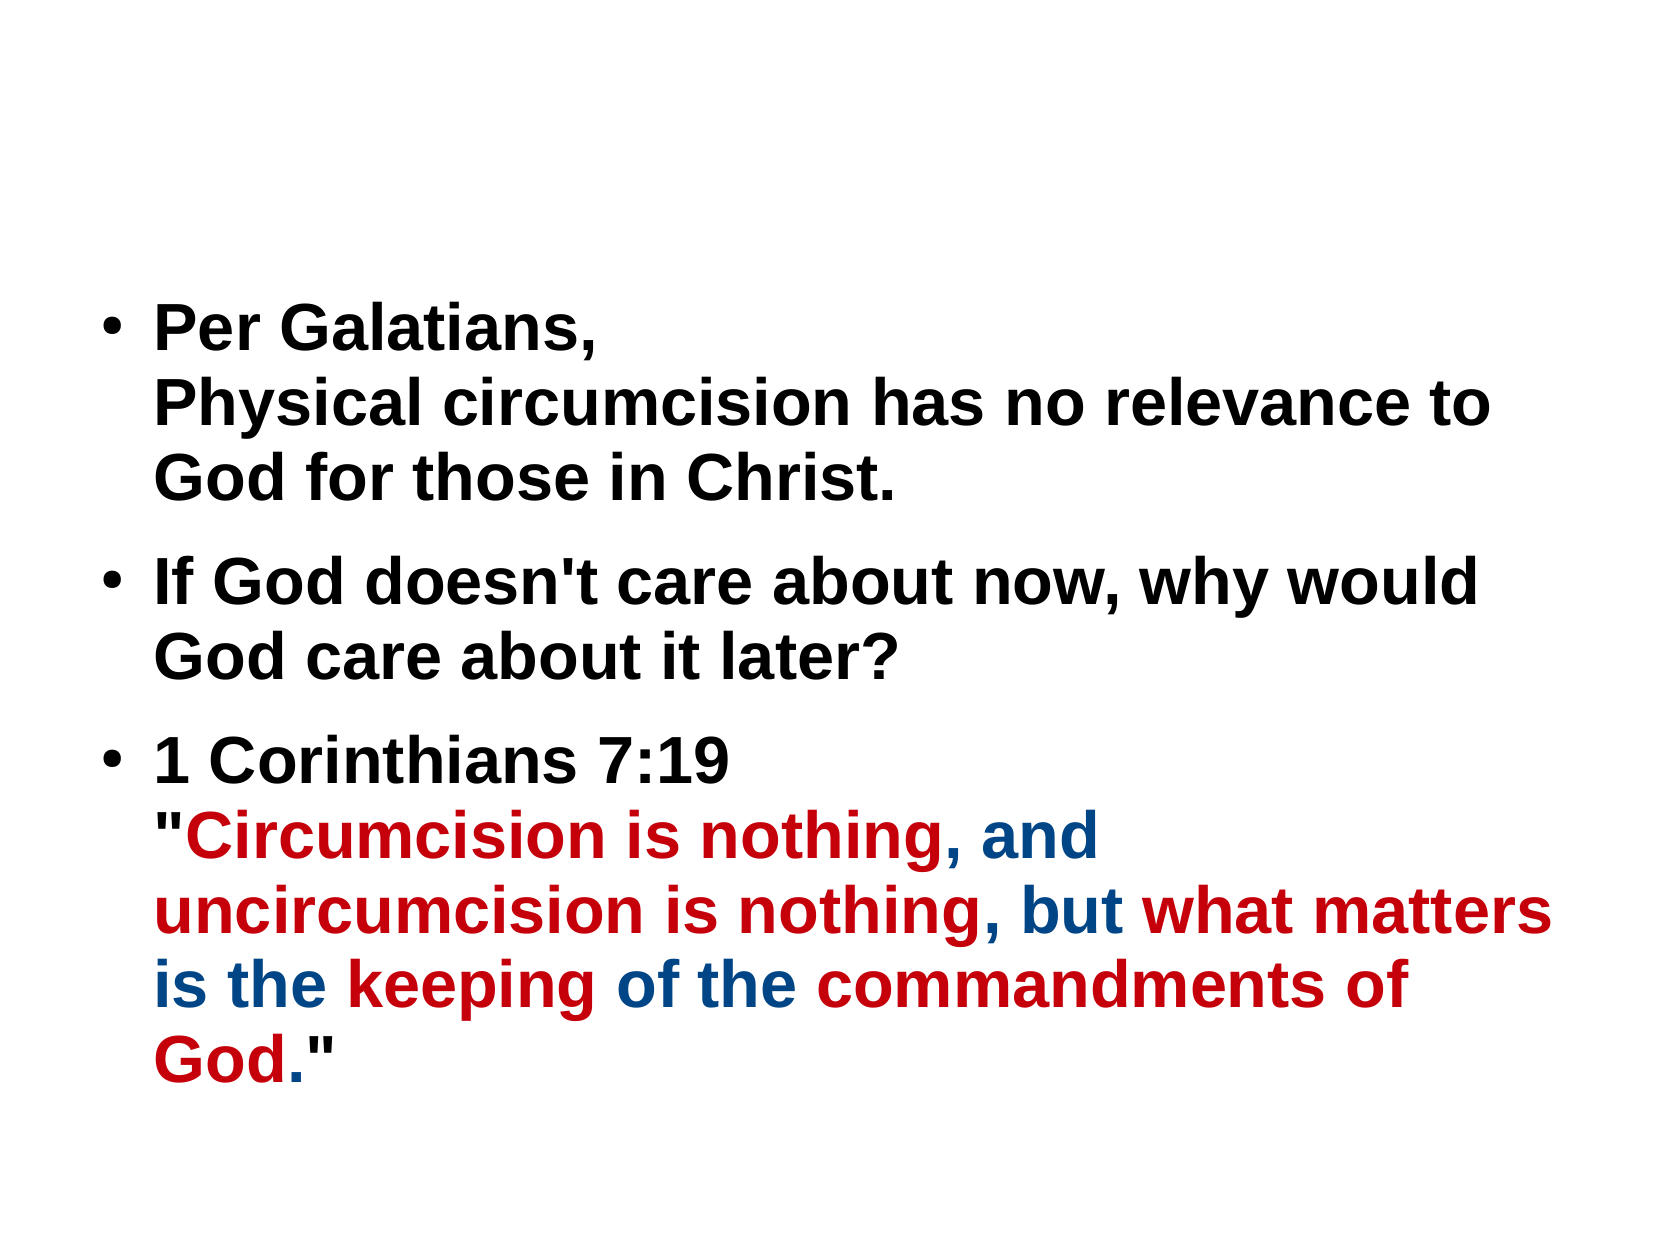

#
Per Galatians,
Physical circumcision has no relevance to God for those in Christ.
If God doesn't care about now, why would God care about it later?
1 Corinthians 7:19
"Circumcision is nothing, and uncircumcision is nothing, but what matters is the keeping of the commandments of God."